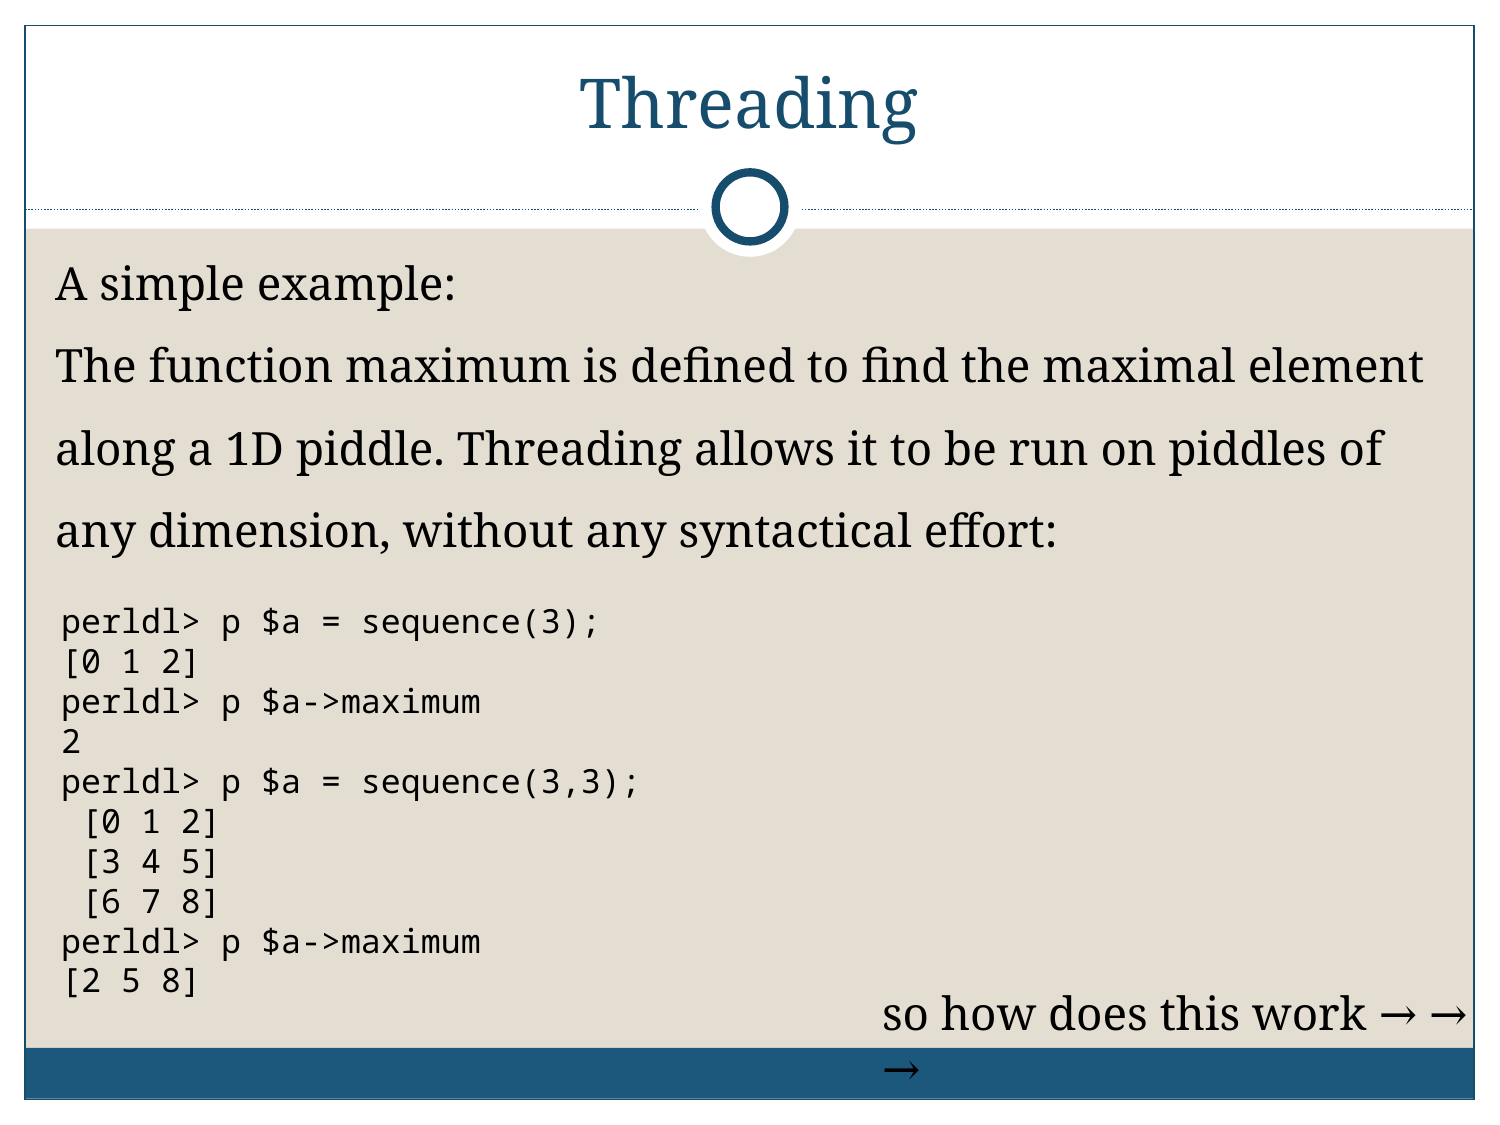

Threading
A simple example:
The function maximum is defined to find the maximal element along a 1D piddle. Threading allows it to be run on piddles of any dimension, without any syntactical effort:
#
perldl> p $a = sequence(3);
[0 1 2]
perldl> p $a->maximum
2
perldl> p $a = sequence(3,3);
 [0 1 2]
 [3 4 5]
 [6 7 8]
perldl> p $a->maximum
[2 5 8]
so how does this work → → →